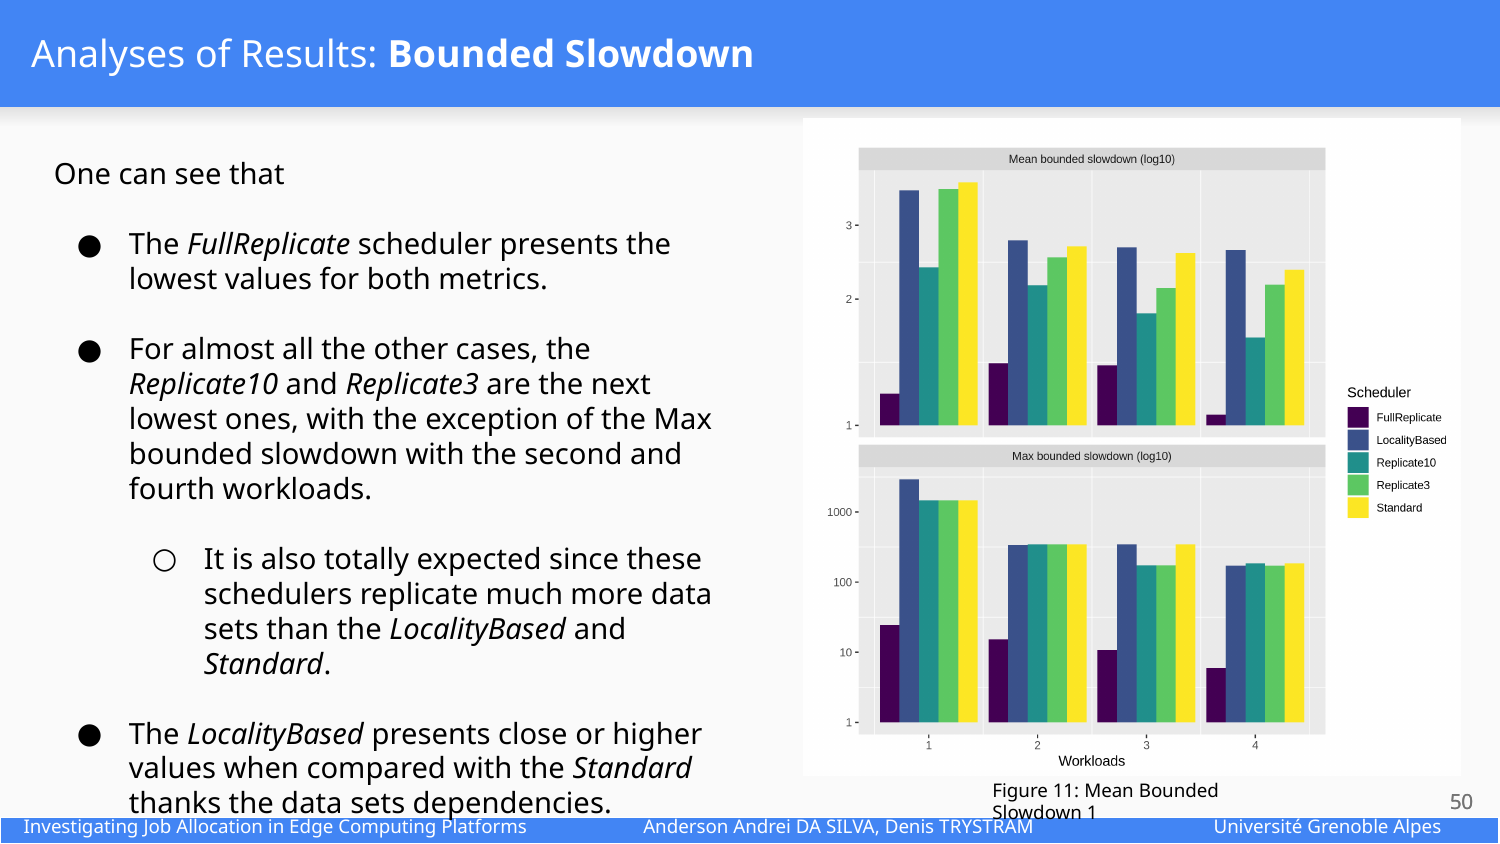

# Analyses of Results: Bounded Slowdown
One can see that
The FullReplicate scheduler presents the lowest values for both metrics.
For almost all the other cases, the Replicate10 and Replicate3 are the next lowest ones, with the exception of the Max bounded slowdown with the second and fourth workloads.
It is also totally expected since these schedulers replicate much more data sets than the LocalityBased and Standard.
The LocalityBased presents close or higher values when compared with the Standard thanks the data sets dependencies.
Figure 11: Mean Bounded Slowdown 1
Investigating Job Allocation in Edge Computing Platforms
Anderson Andrei DA SILVA, Denis TRYSTRAM
Université Grenoble Alpes